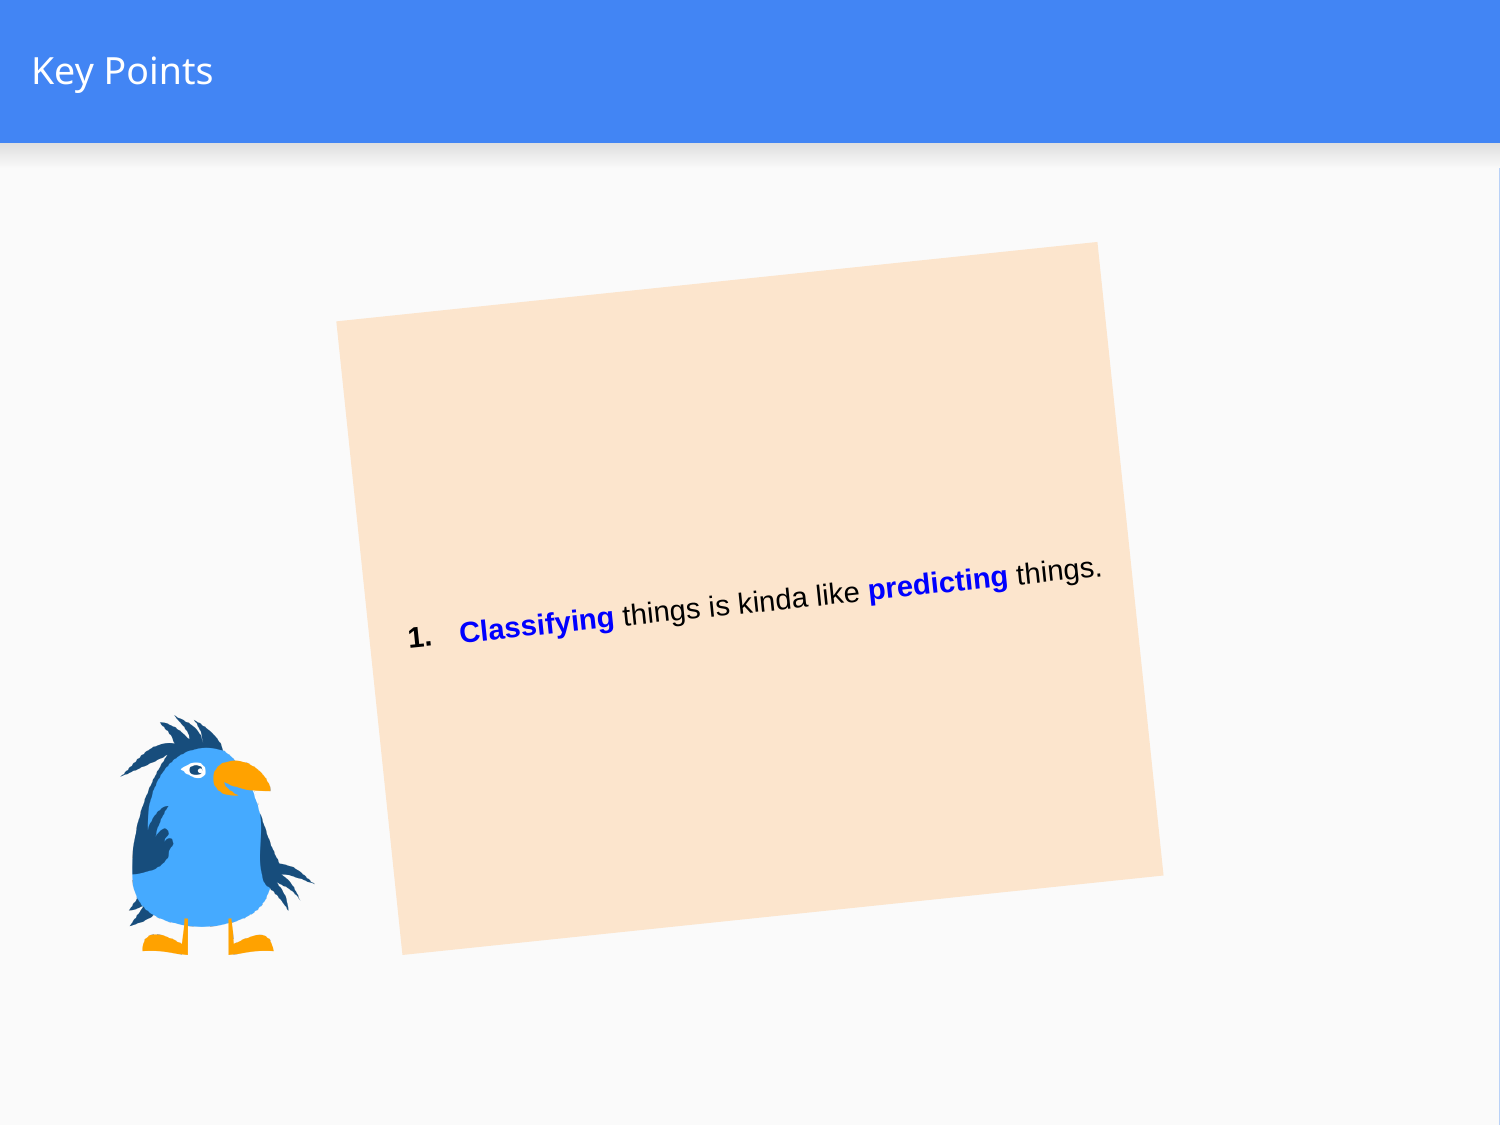

# Key Points
Classifying things is kinda like predicting things.